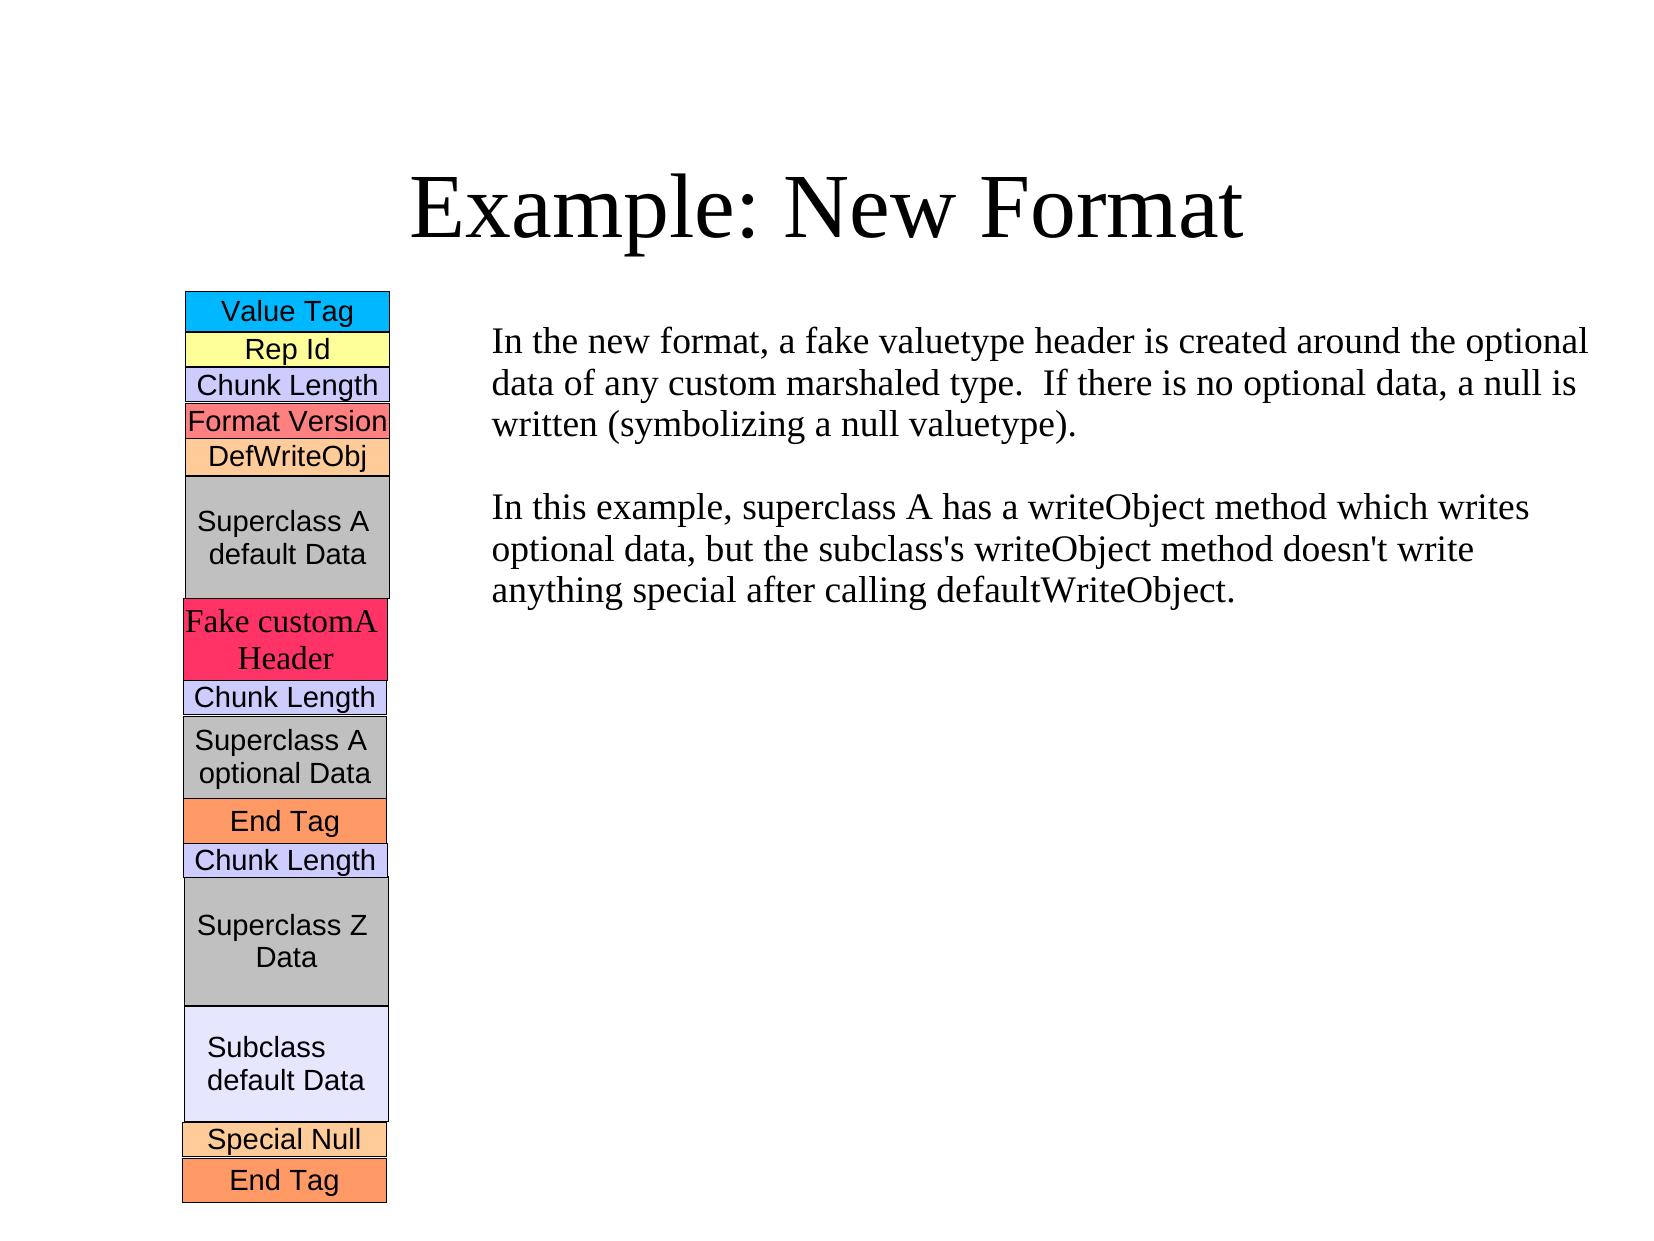

# Example: New Format
Value Tag
In the new format, a fake valuetype header is created around the optional data of any custom marshaled type. If there is no optional data, a null is written (symbolizing a null valuetype).
In this example, superclass A has a writeObject method which writes optional data, but the subclass's writeObject method doesn't write anything special after calling defaultWriteObject.
Rep Id
Chunk Length
Format Version
DefWriteObj
Superclass A
default Data
Fake customA
Header
Chunk Length
Superclass A
optional Data
End Tag
Chunk Length
Superclass Z
Data
Subclass
default Data
Special Null
End Tag